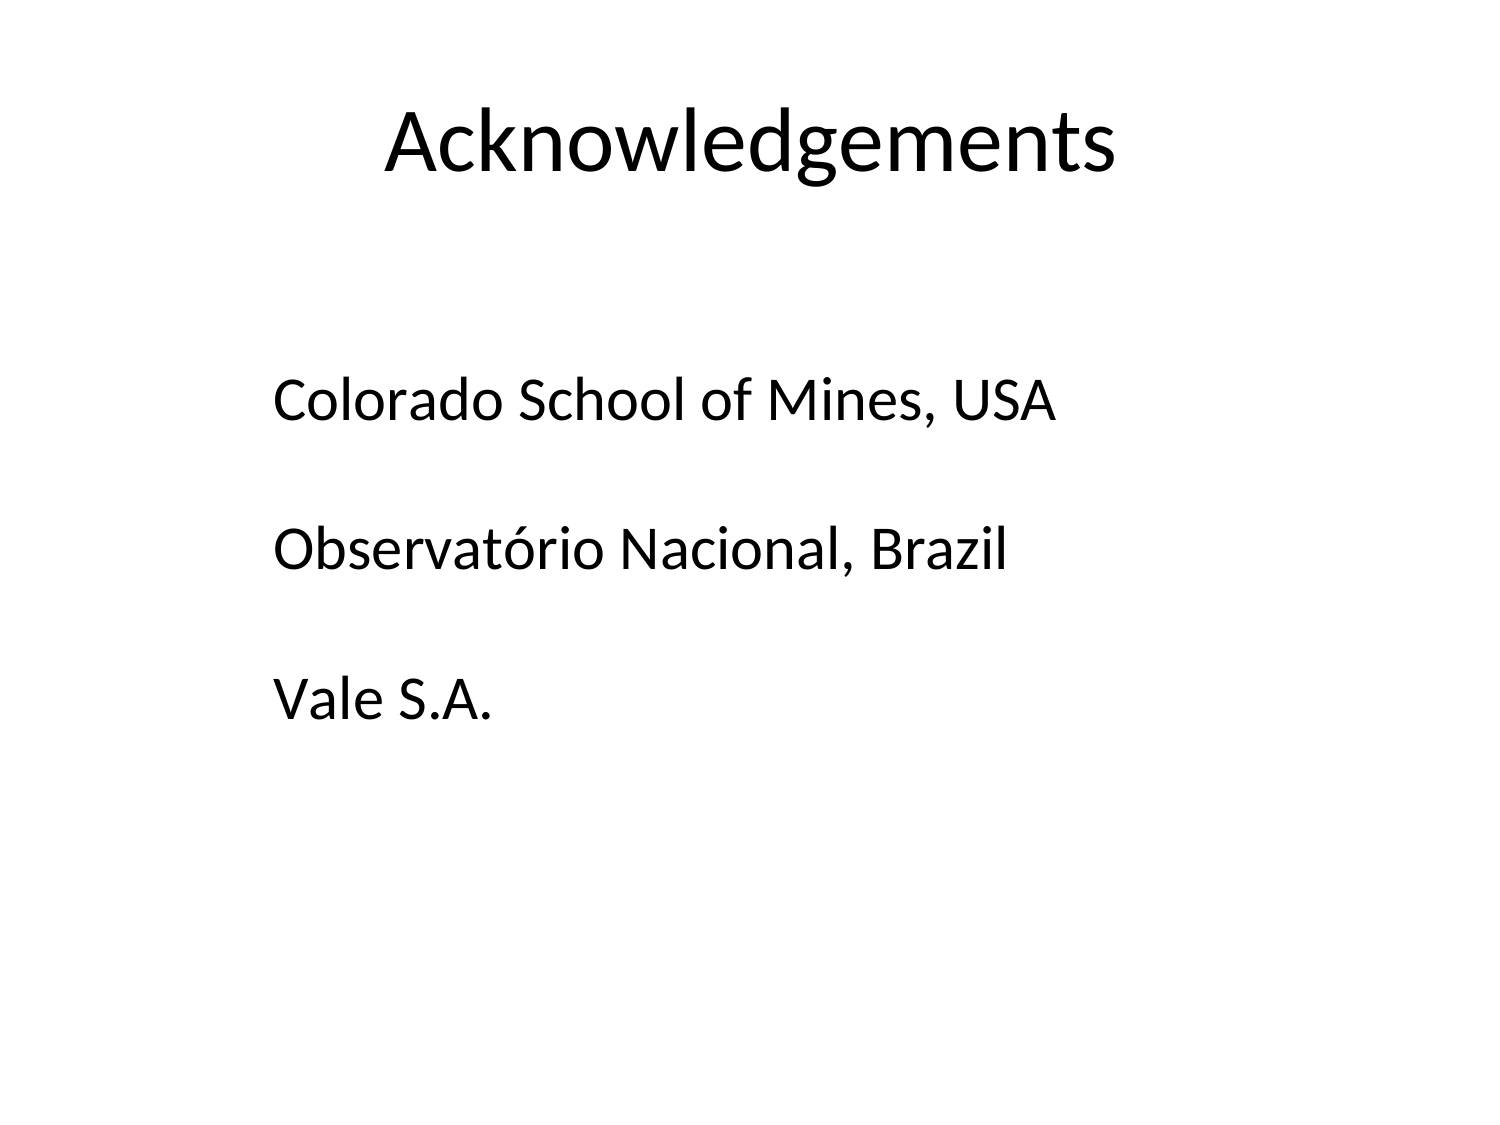

# Acknowledgements
Colorado School of Mines, USA
Observatório Nacional, Brazil
Vale S.A.